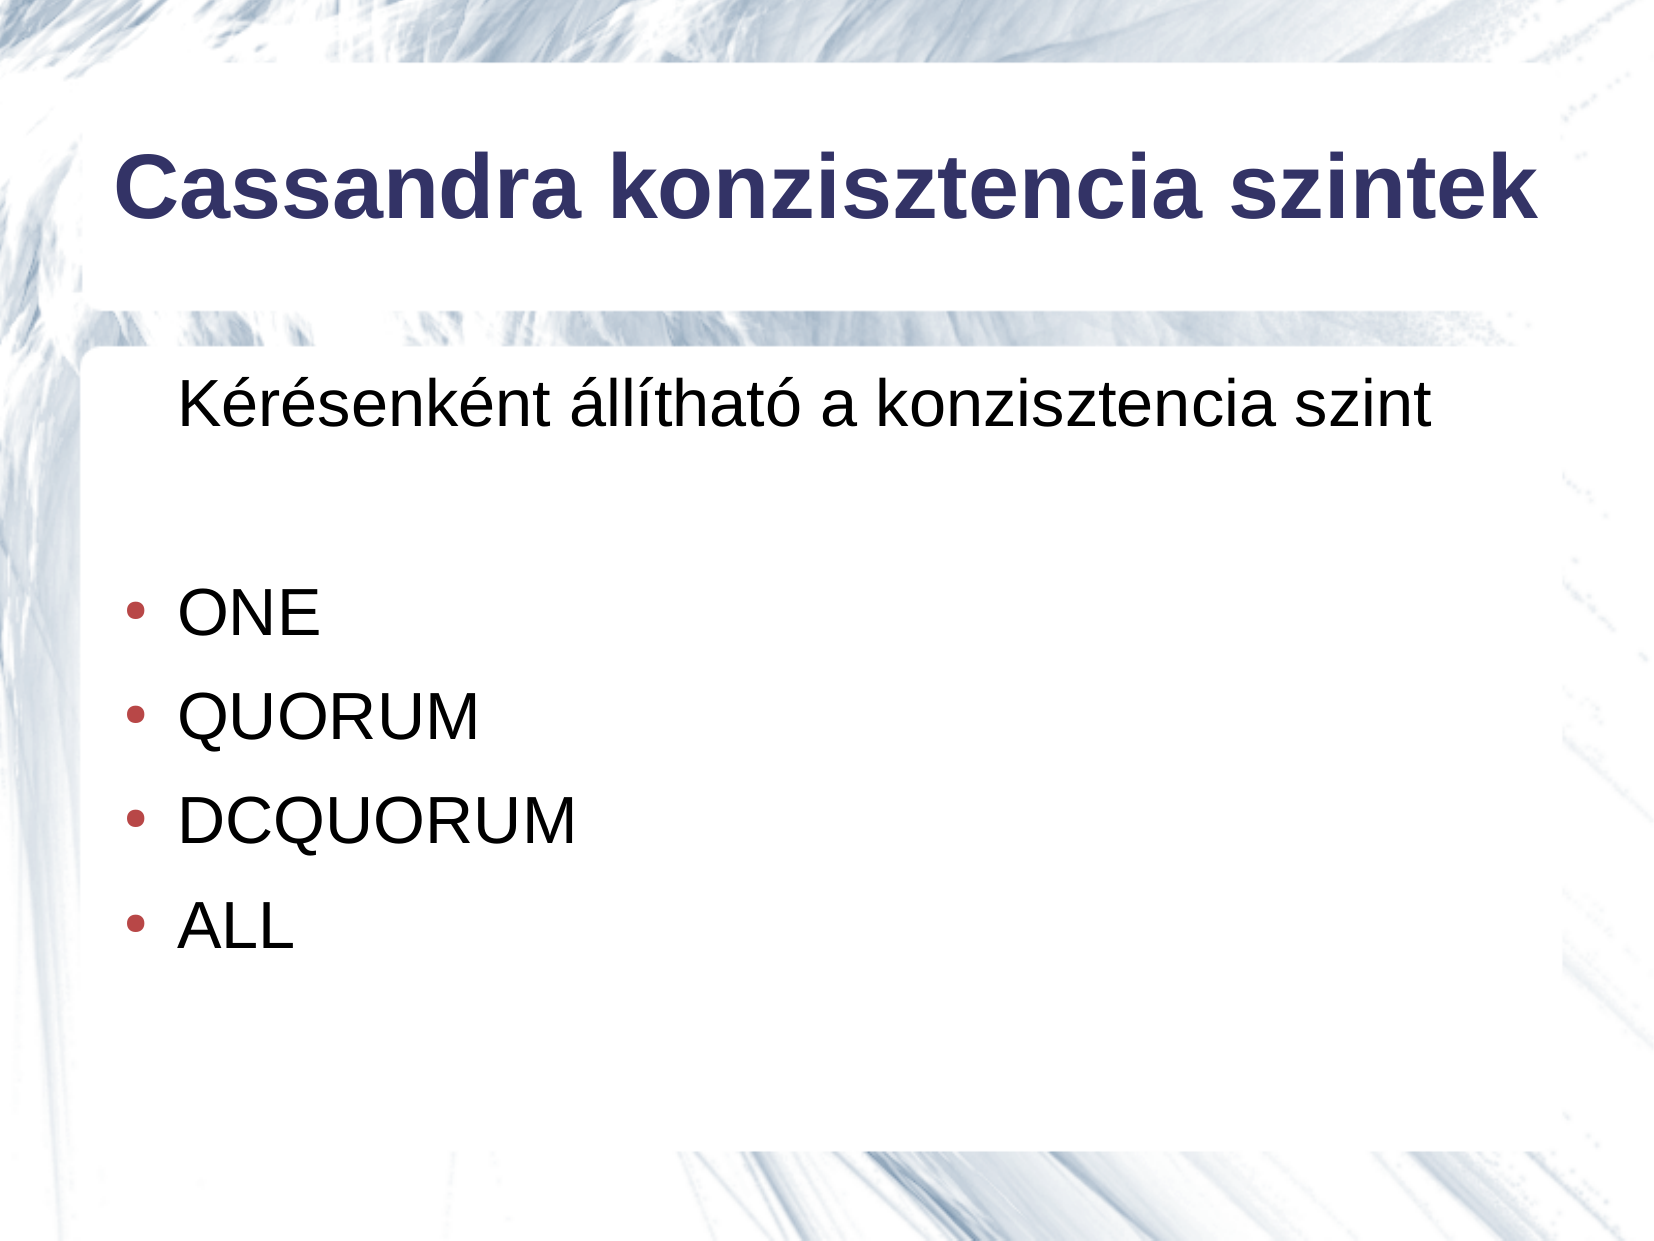

# Cassandra konzisztencia szintek
Kérésenként állítható a konzisztencia szint
ONE
QUORUM
DCQUORUM
ALL